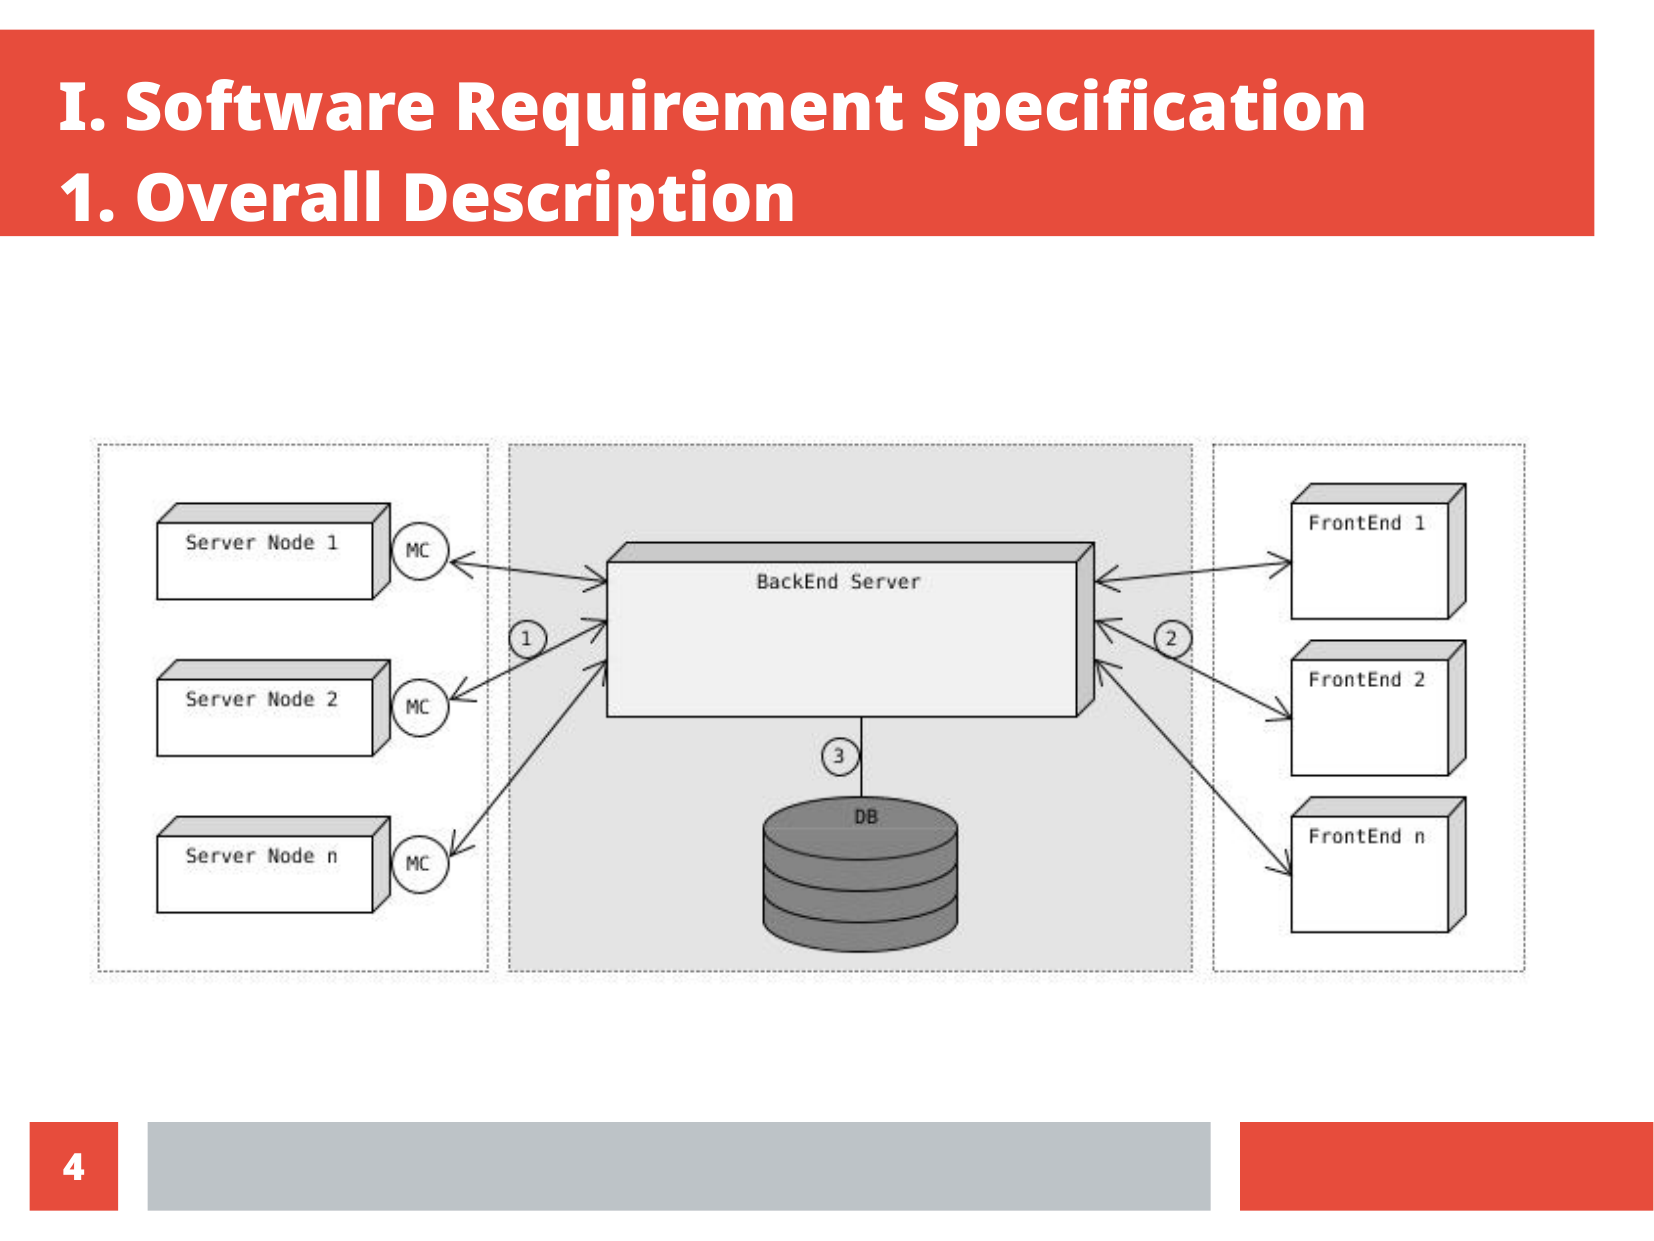

# I. Software Requirement Specification 1. Overall Description
4